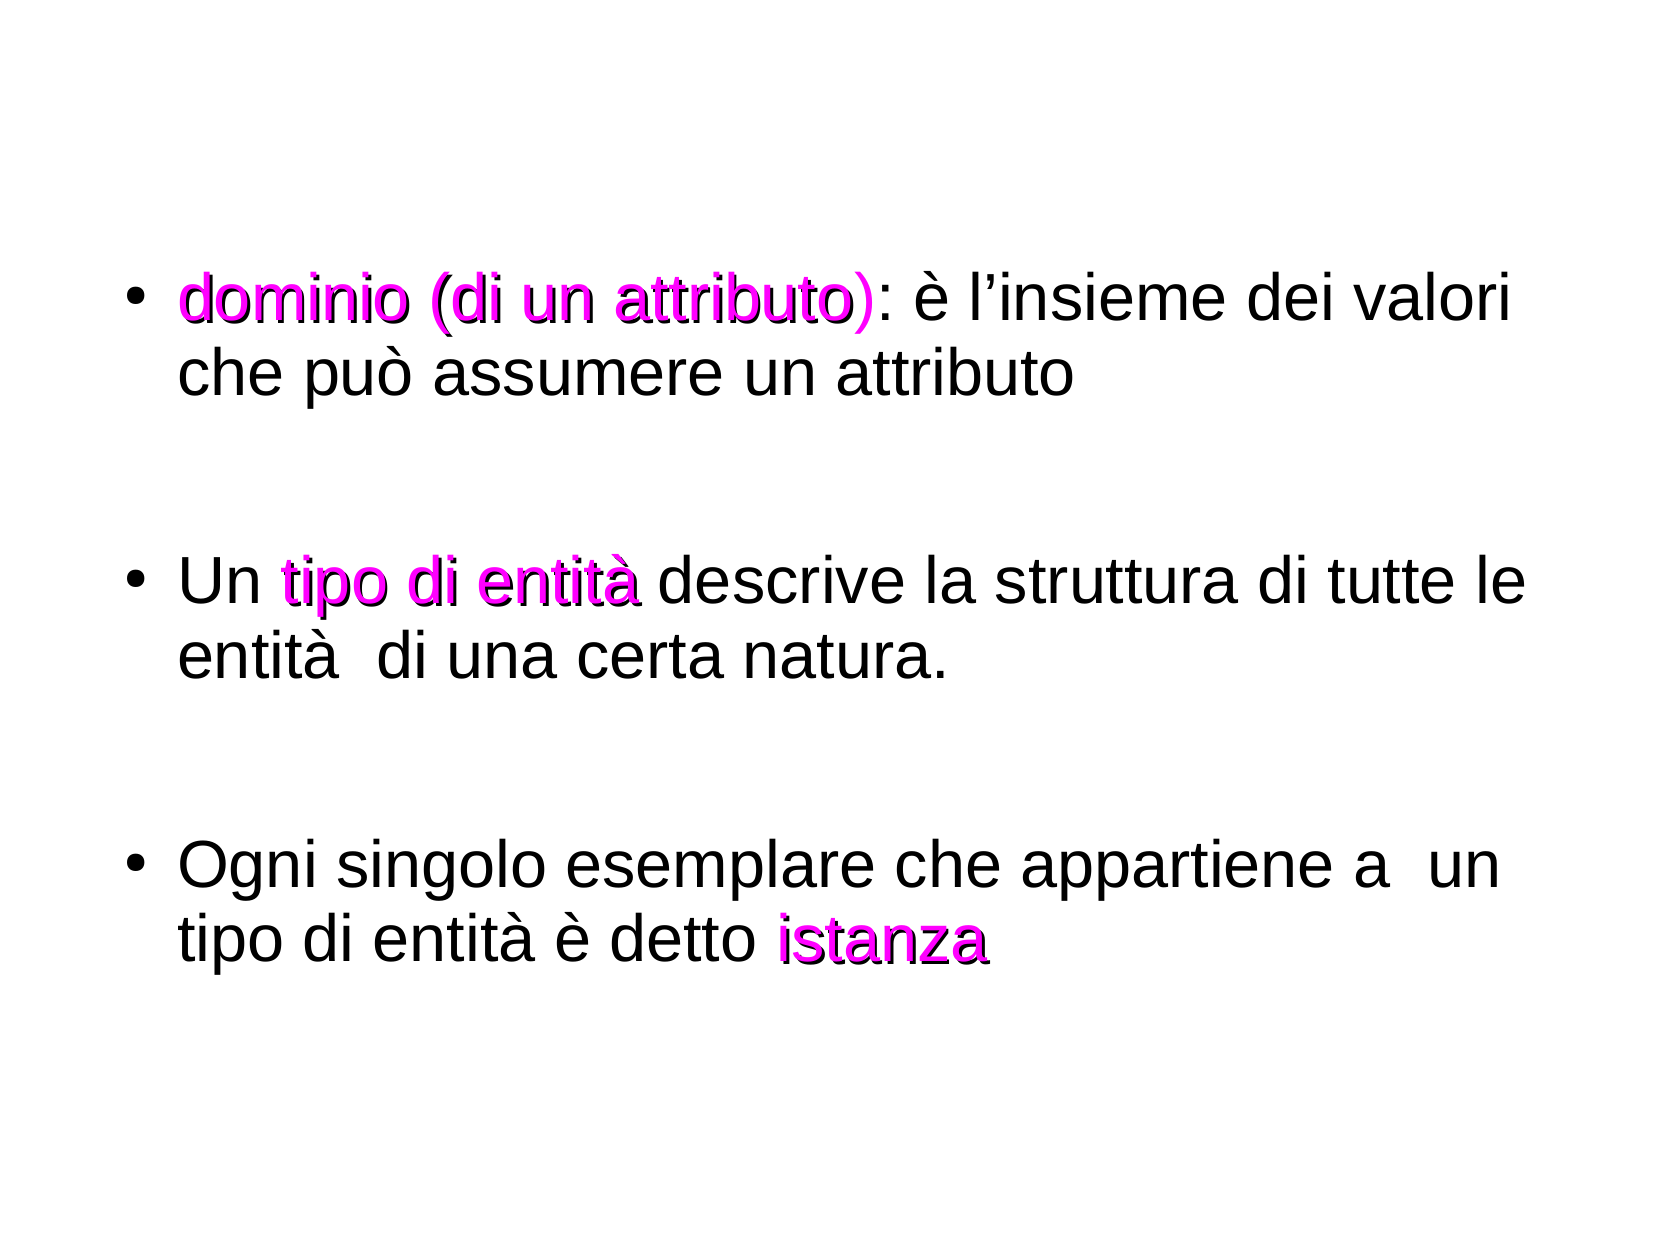

# dominio (di un attributo): è l’insieme dei valori che può assumere un attributo
Un tipo di entità descrive la struttura di tutte le entità di una certa natura.
Ogni singolo esemplare che appartiene a un tipo di entità è detto istanza